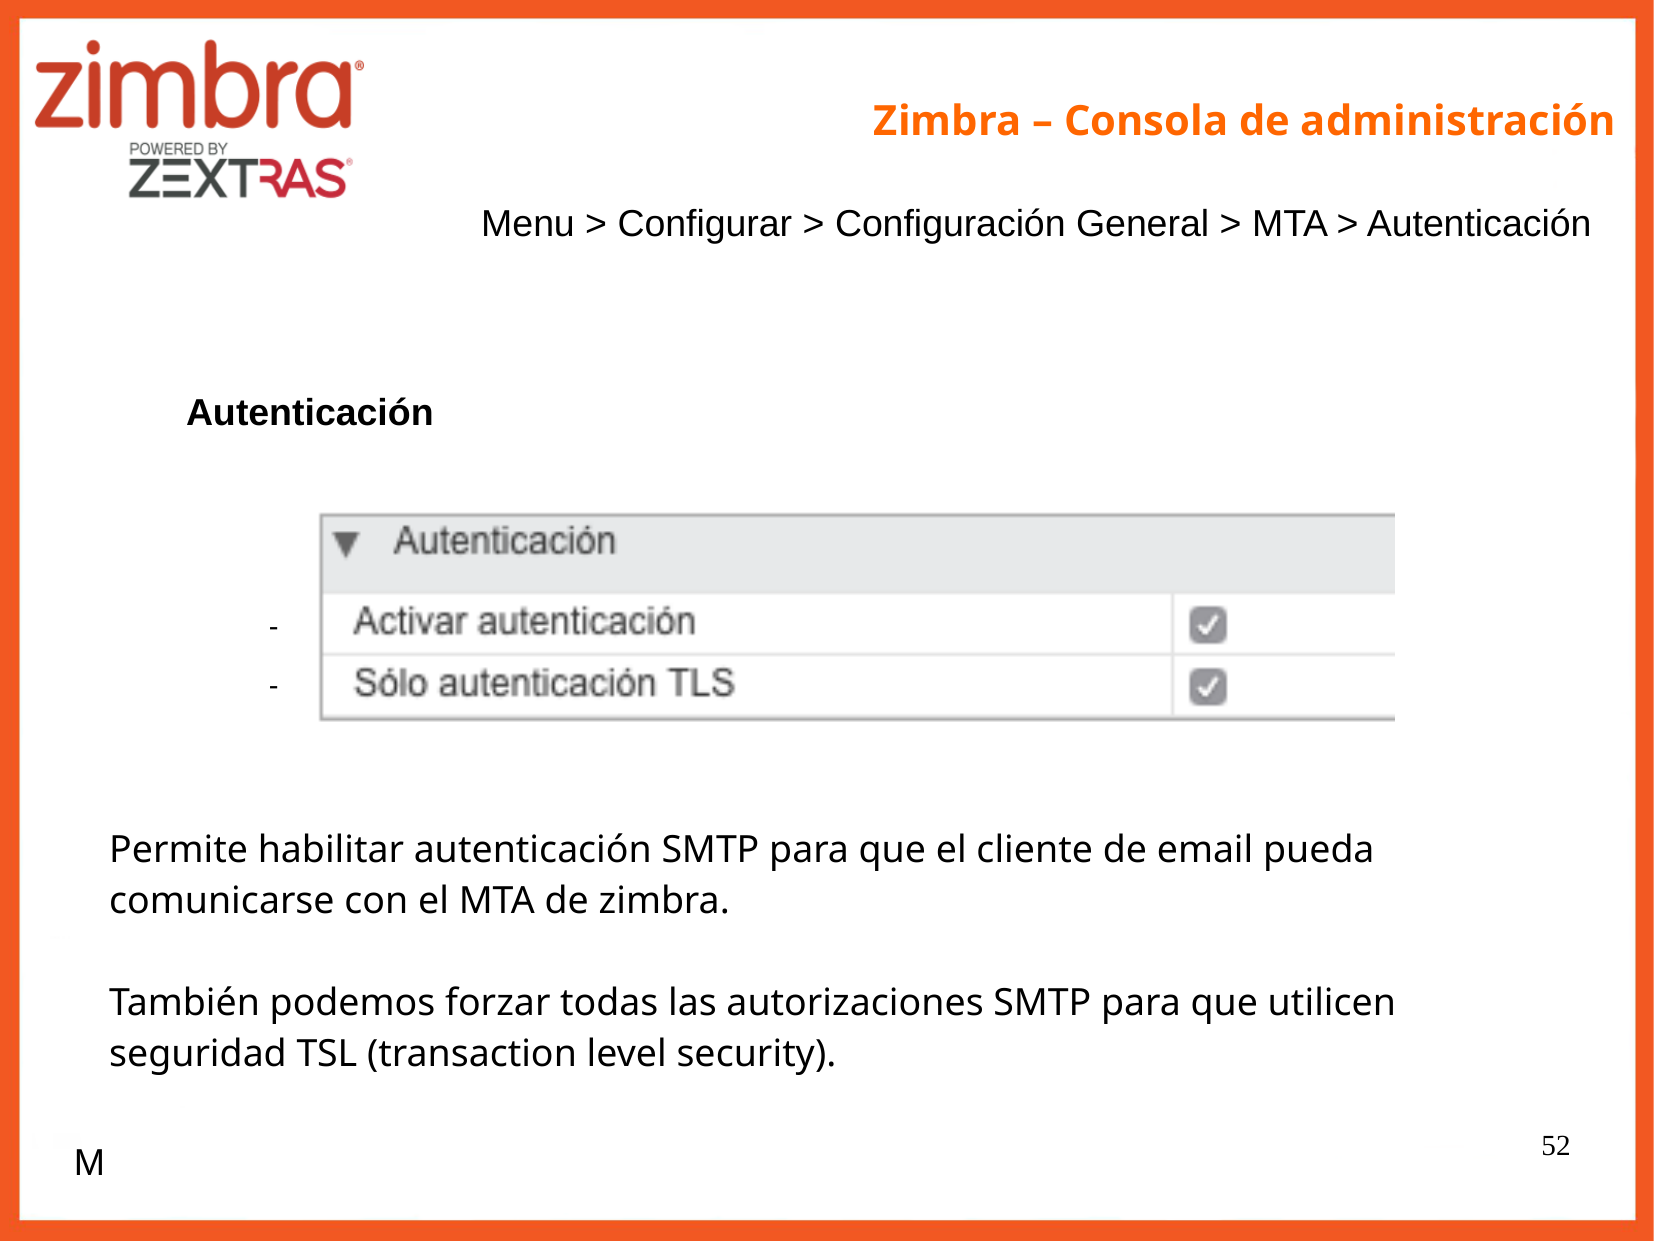

Zimbra – Consola de administración
Menu > Configurar > Configuración General > MTA > Autenticación
Autenticación
-
-
Permite habilitar autenticación SMTP para que el cliente de email pueda comunicarse con el MTA de zimbra.
También podemos forzar todas las autorizaciones SMTP para que utilicen seguridad TSL (transaction level security).
52
M